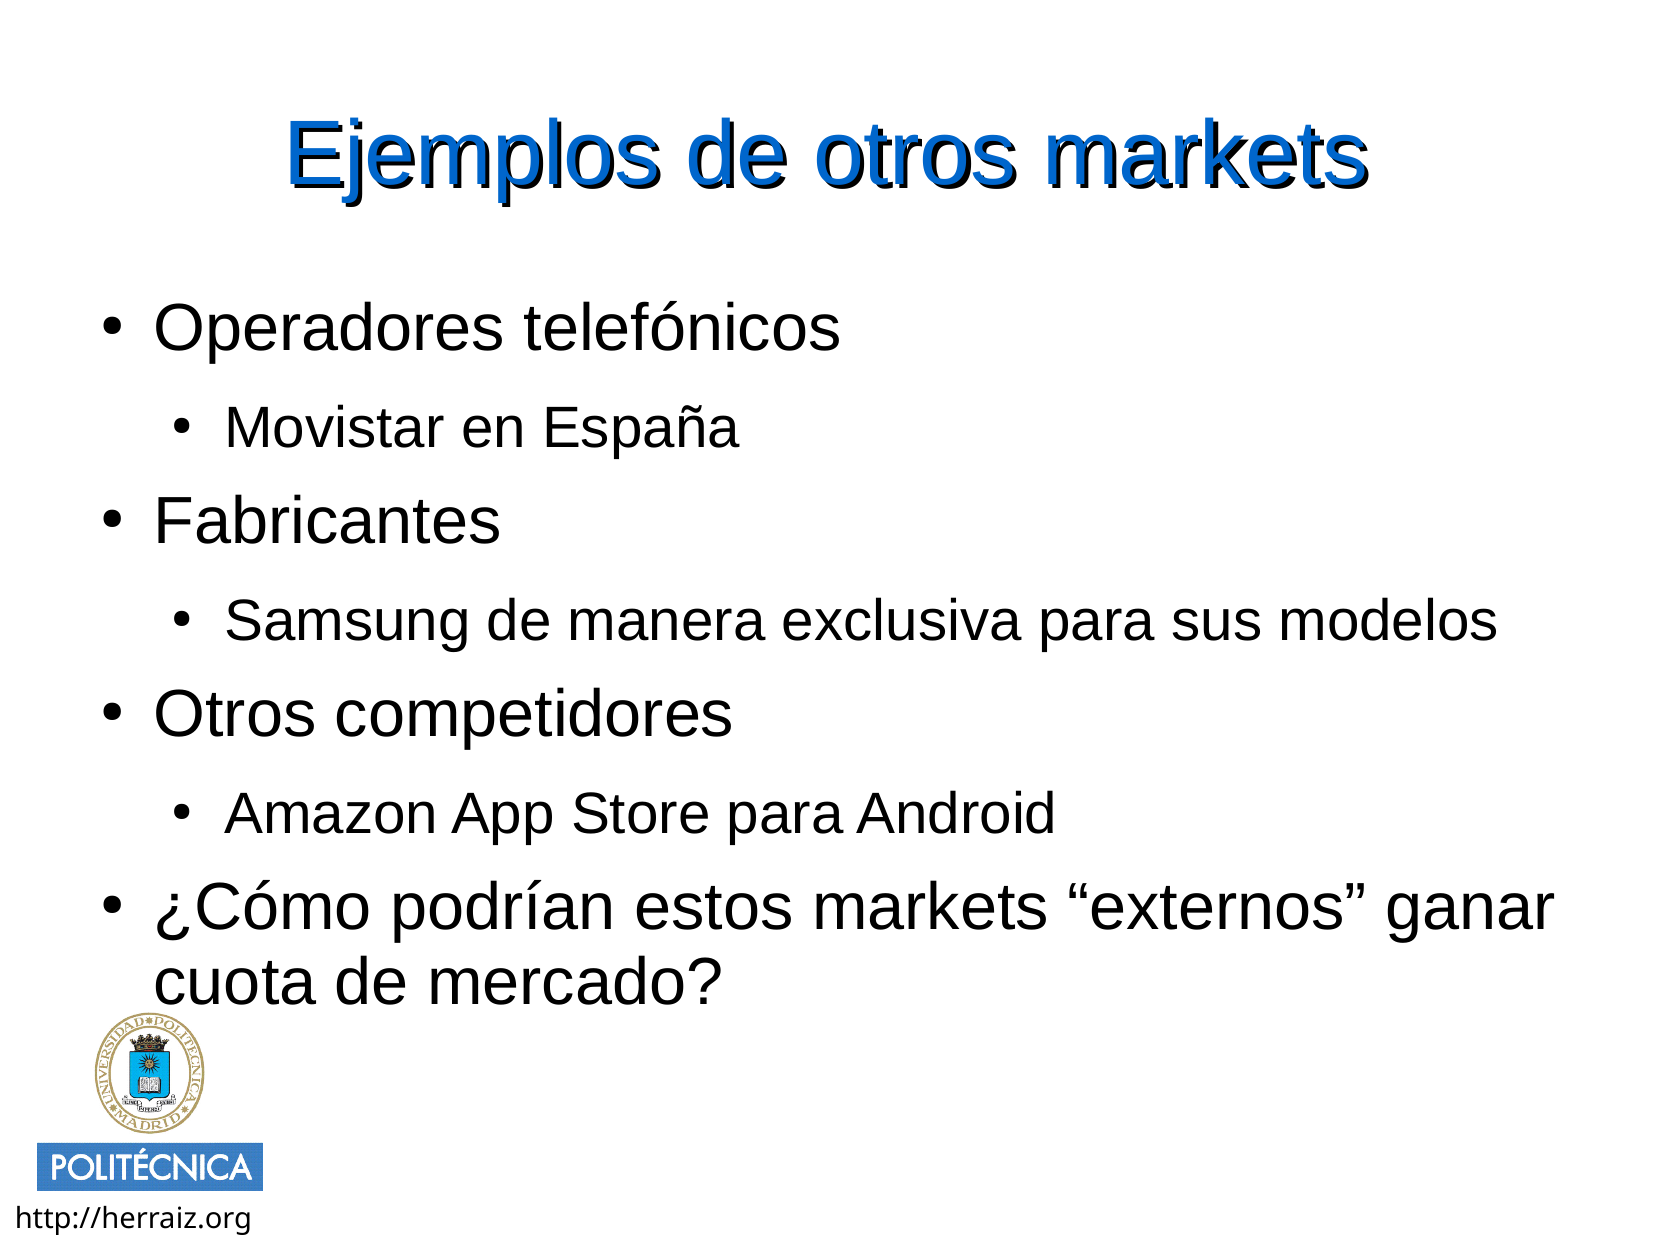

# Ejemplos de otros markets
Operadores telefónicos
Movistar en España
Fabricantes
Samsung de manera exclusiva para sus modelos
Otros competidores
Amazon App Store para Android
¿Cómo podrían estos markets “externos” ganar cuota de mercado?